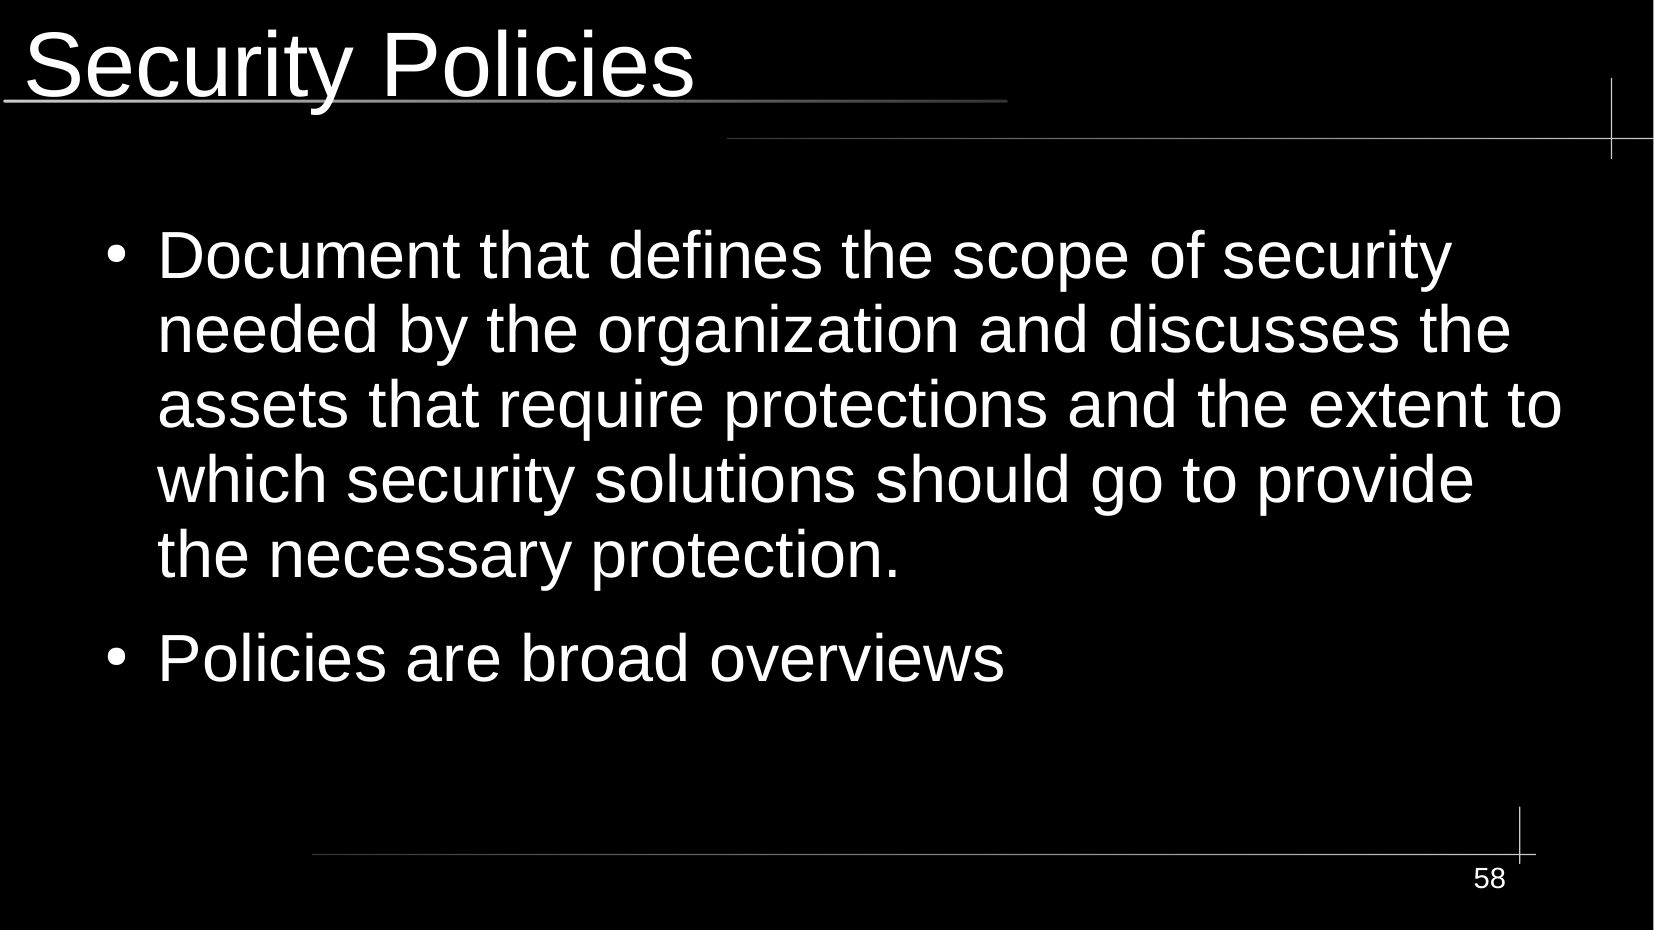

# Security Policies
Document that defines the scope of security needed by the organization and discusses the assets that require protections and the extent to which security solutions should go to provide the necessary protection.
Policies are broad overviews
58